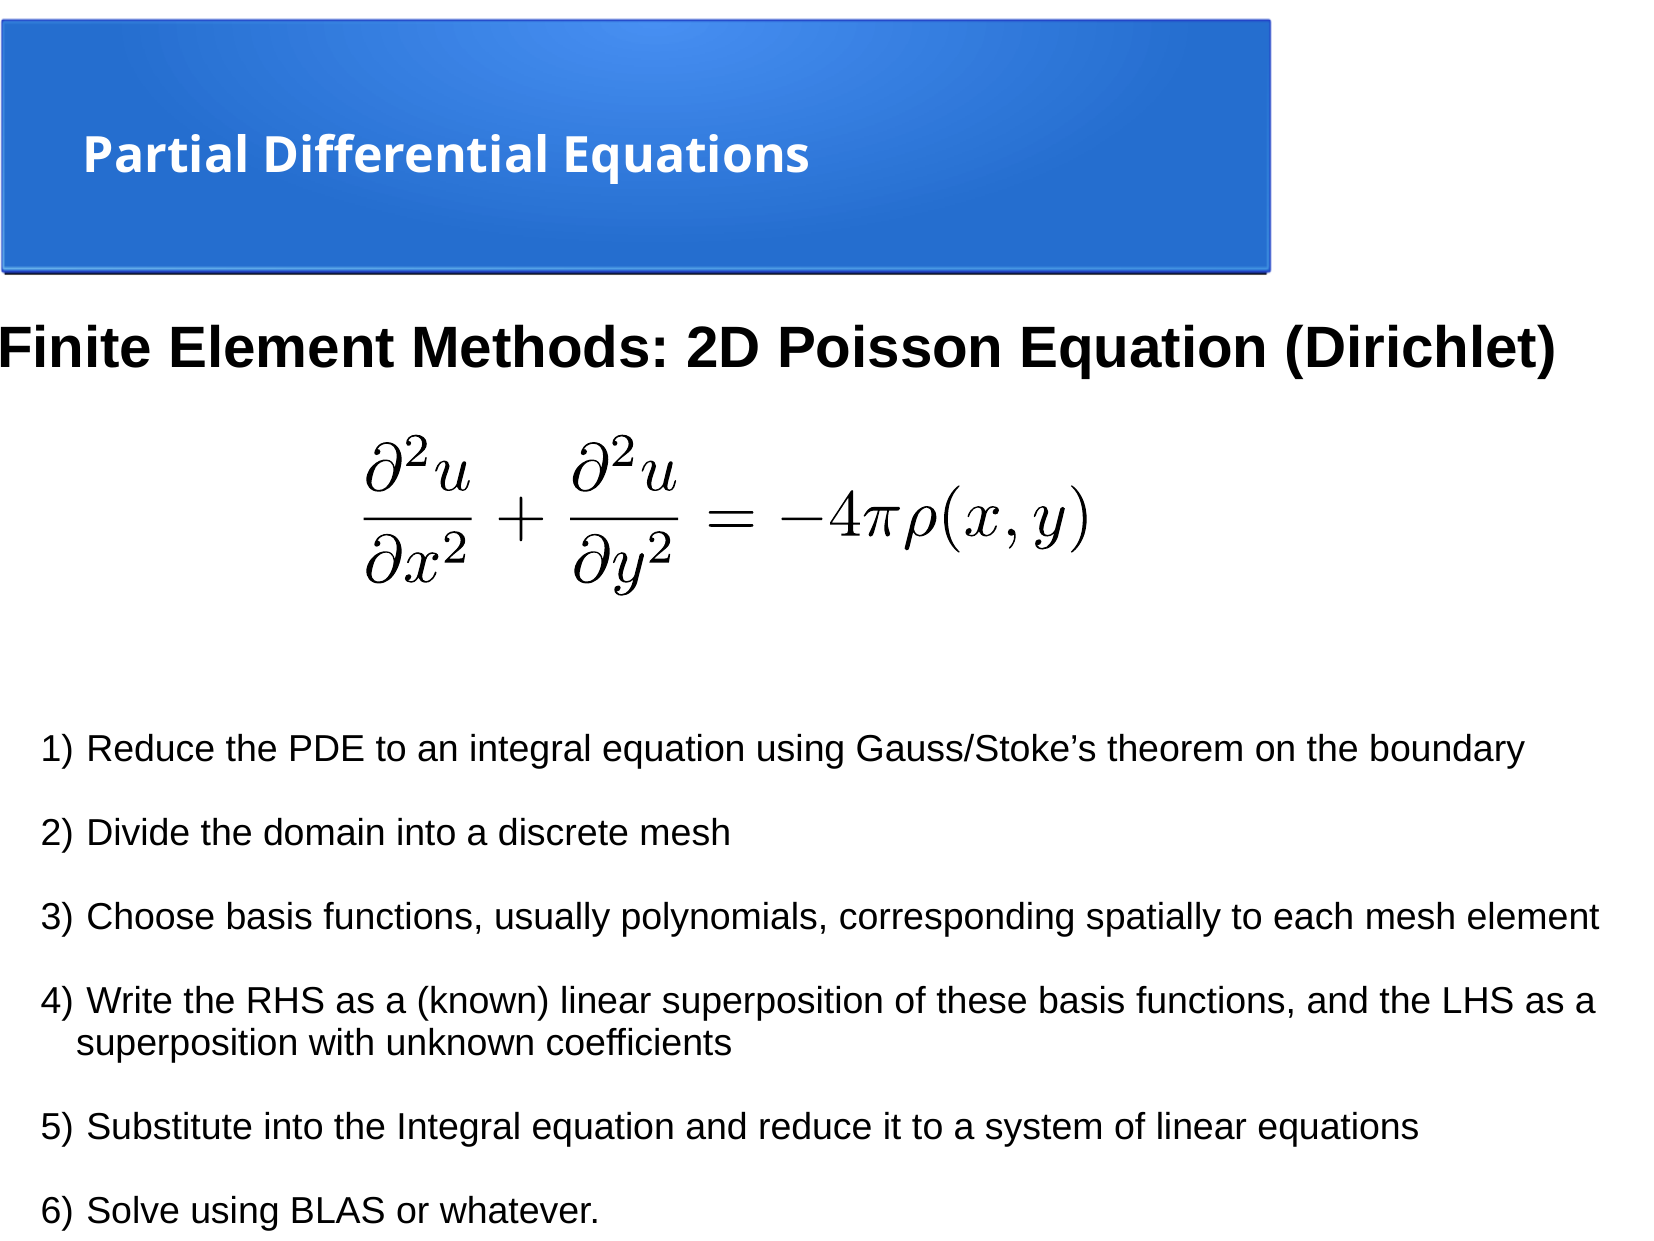

Partial Differential Equations
Finite Element Methods: 2D Poisson Equation (Dirichlet)
 Reduce the PDE to an integral equation using Gauss/Stoke’s theorem on the boundary
 Divide the domain into a discrete mesh
 Choose basis functions, usually polynomials, corresponding spatially to each mesh element
 Write the RHS as a (known) linear superposition of these basis functions, and the LHS as a superposition with unknown coefficients
 Substitute into the Integral equation and reduce it to a system of linear equations
 Solve using BLAS or whatever.